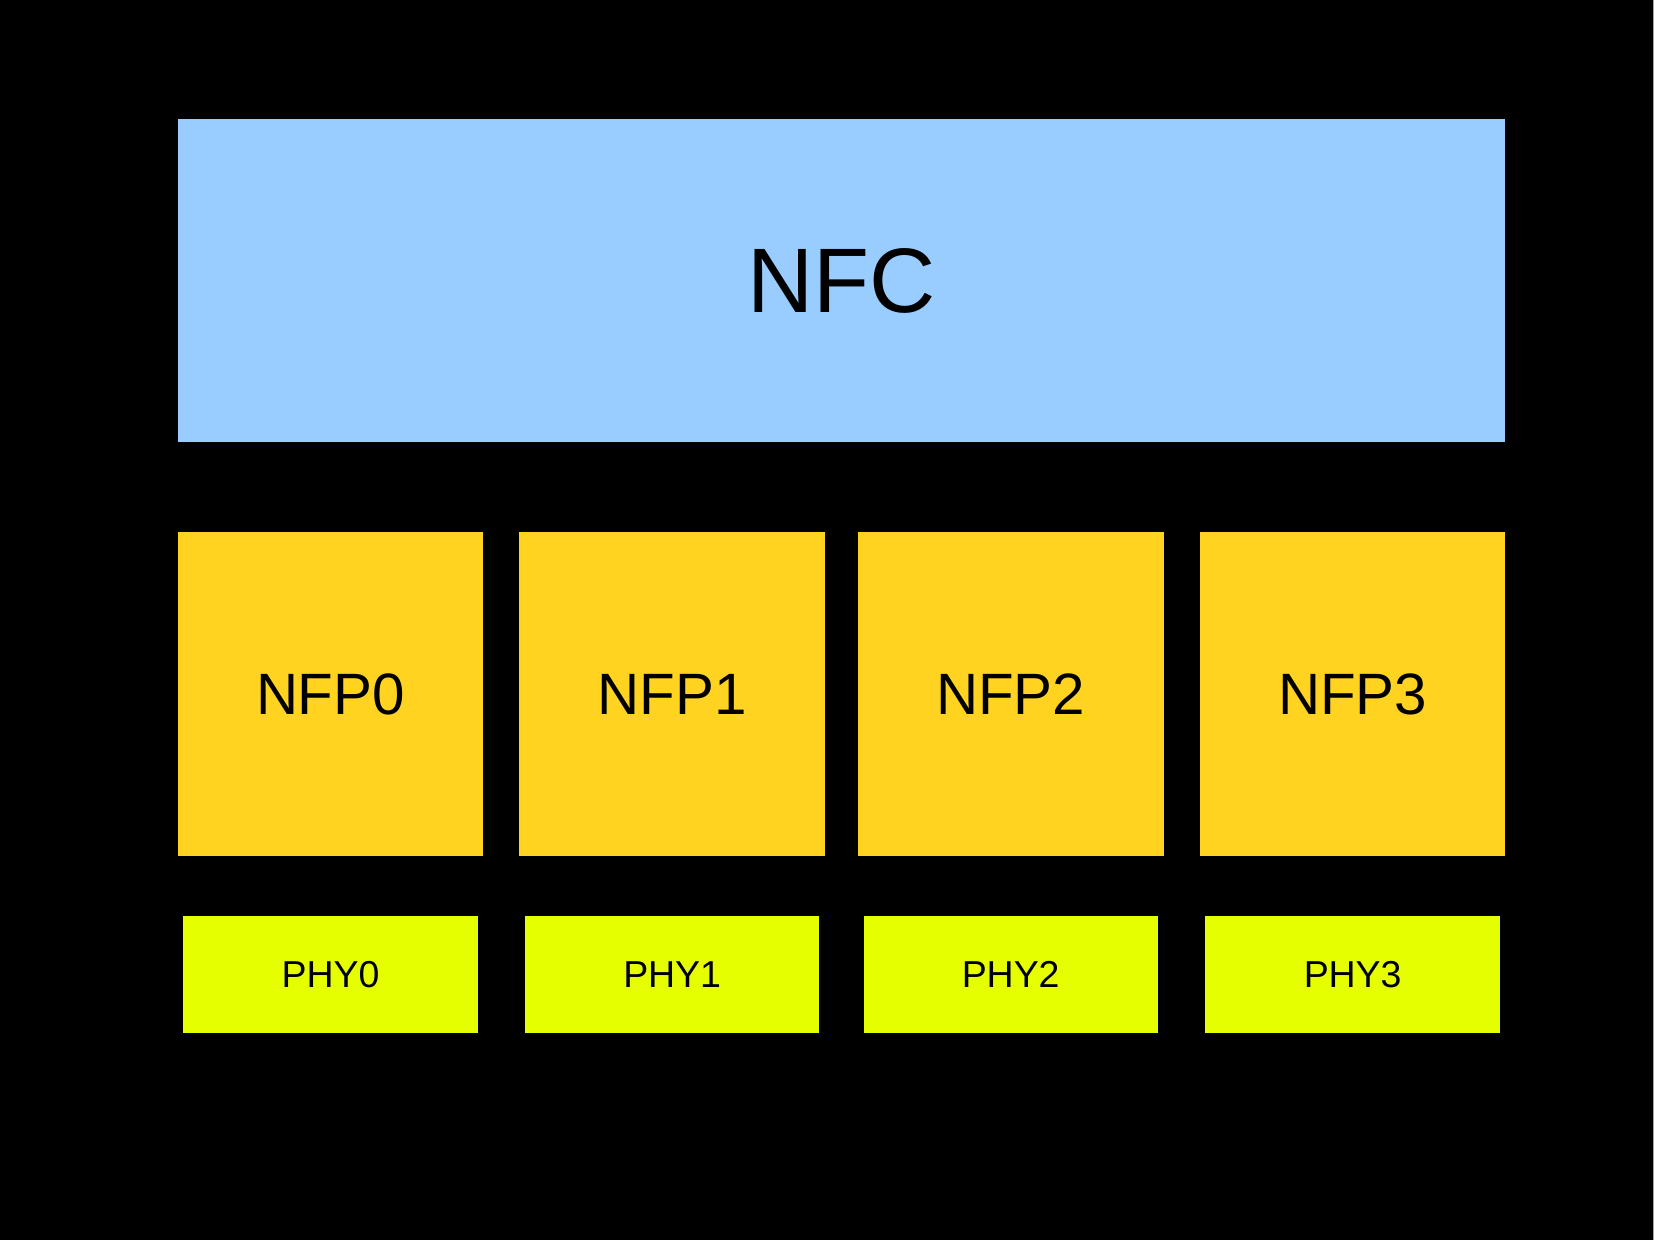

NFC
NFP0
NFP1
NFP2
NFP3
PHY0
PHY1
PHY2
PHY3